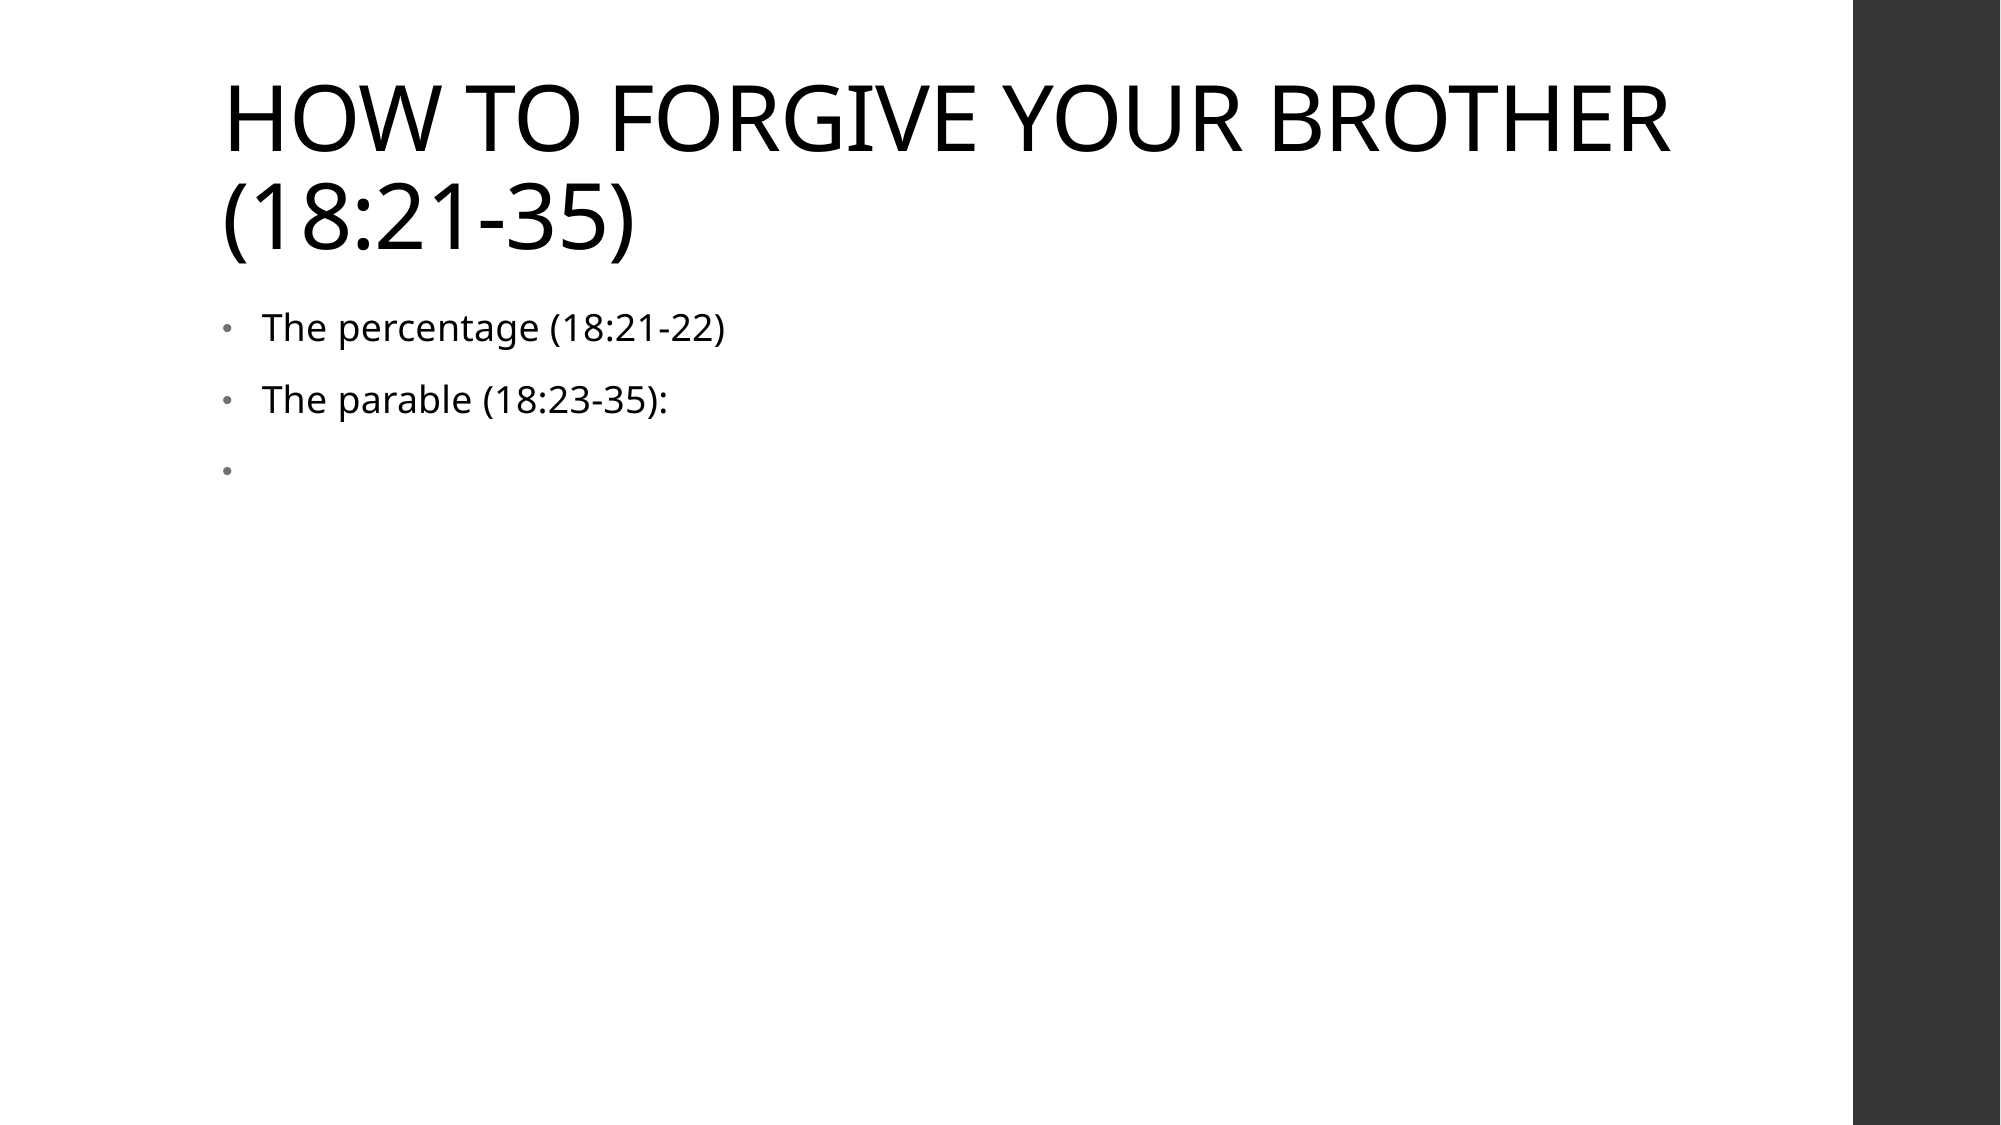

# HOW TO FORGIVE YOUR BROTHER (18:21-35)
 The percentage (18:21-22)
 The parable (18:23-35):